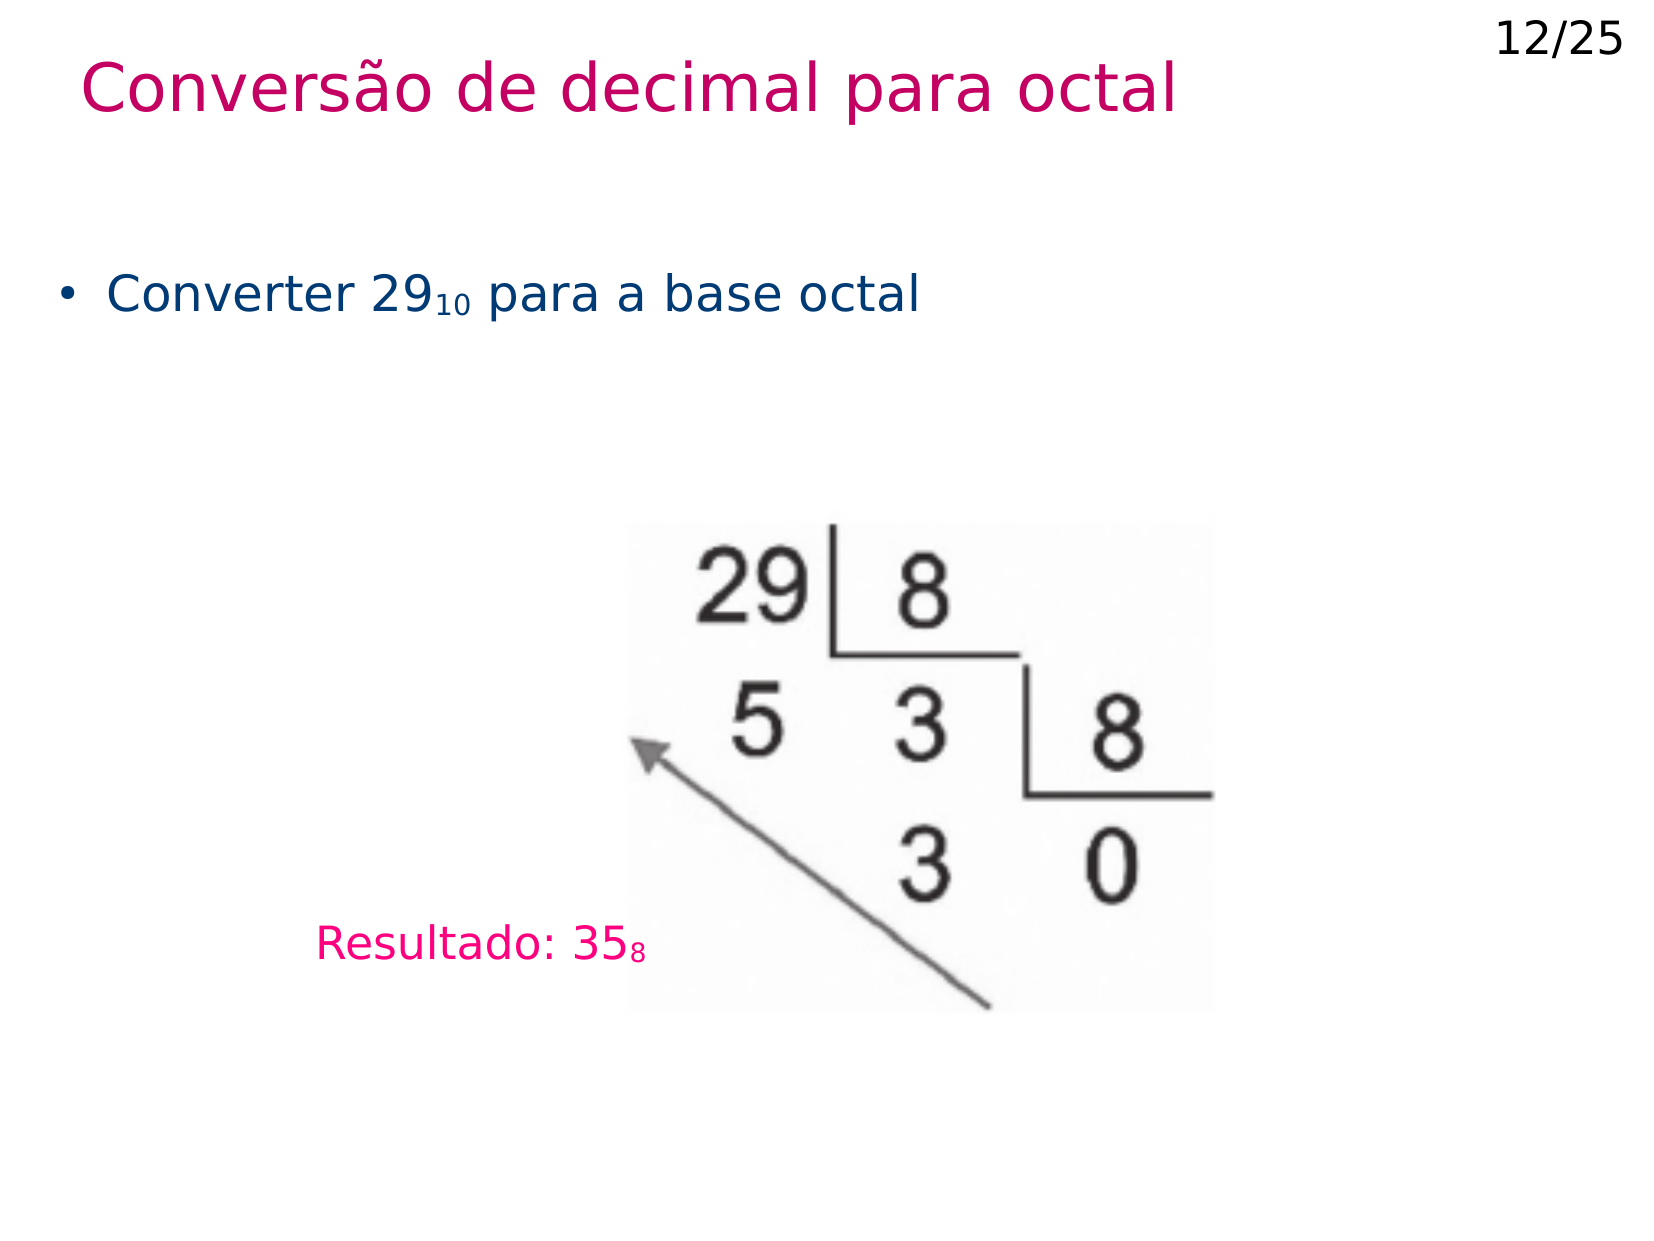

12
# Conversão de decimal para octal
Converter 2910 para a base octal
Resultado: 358